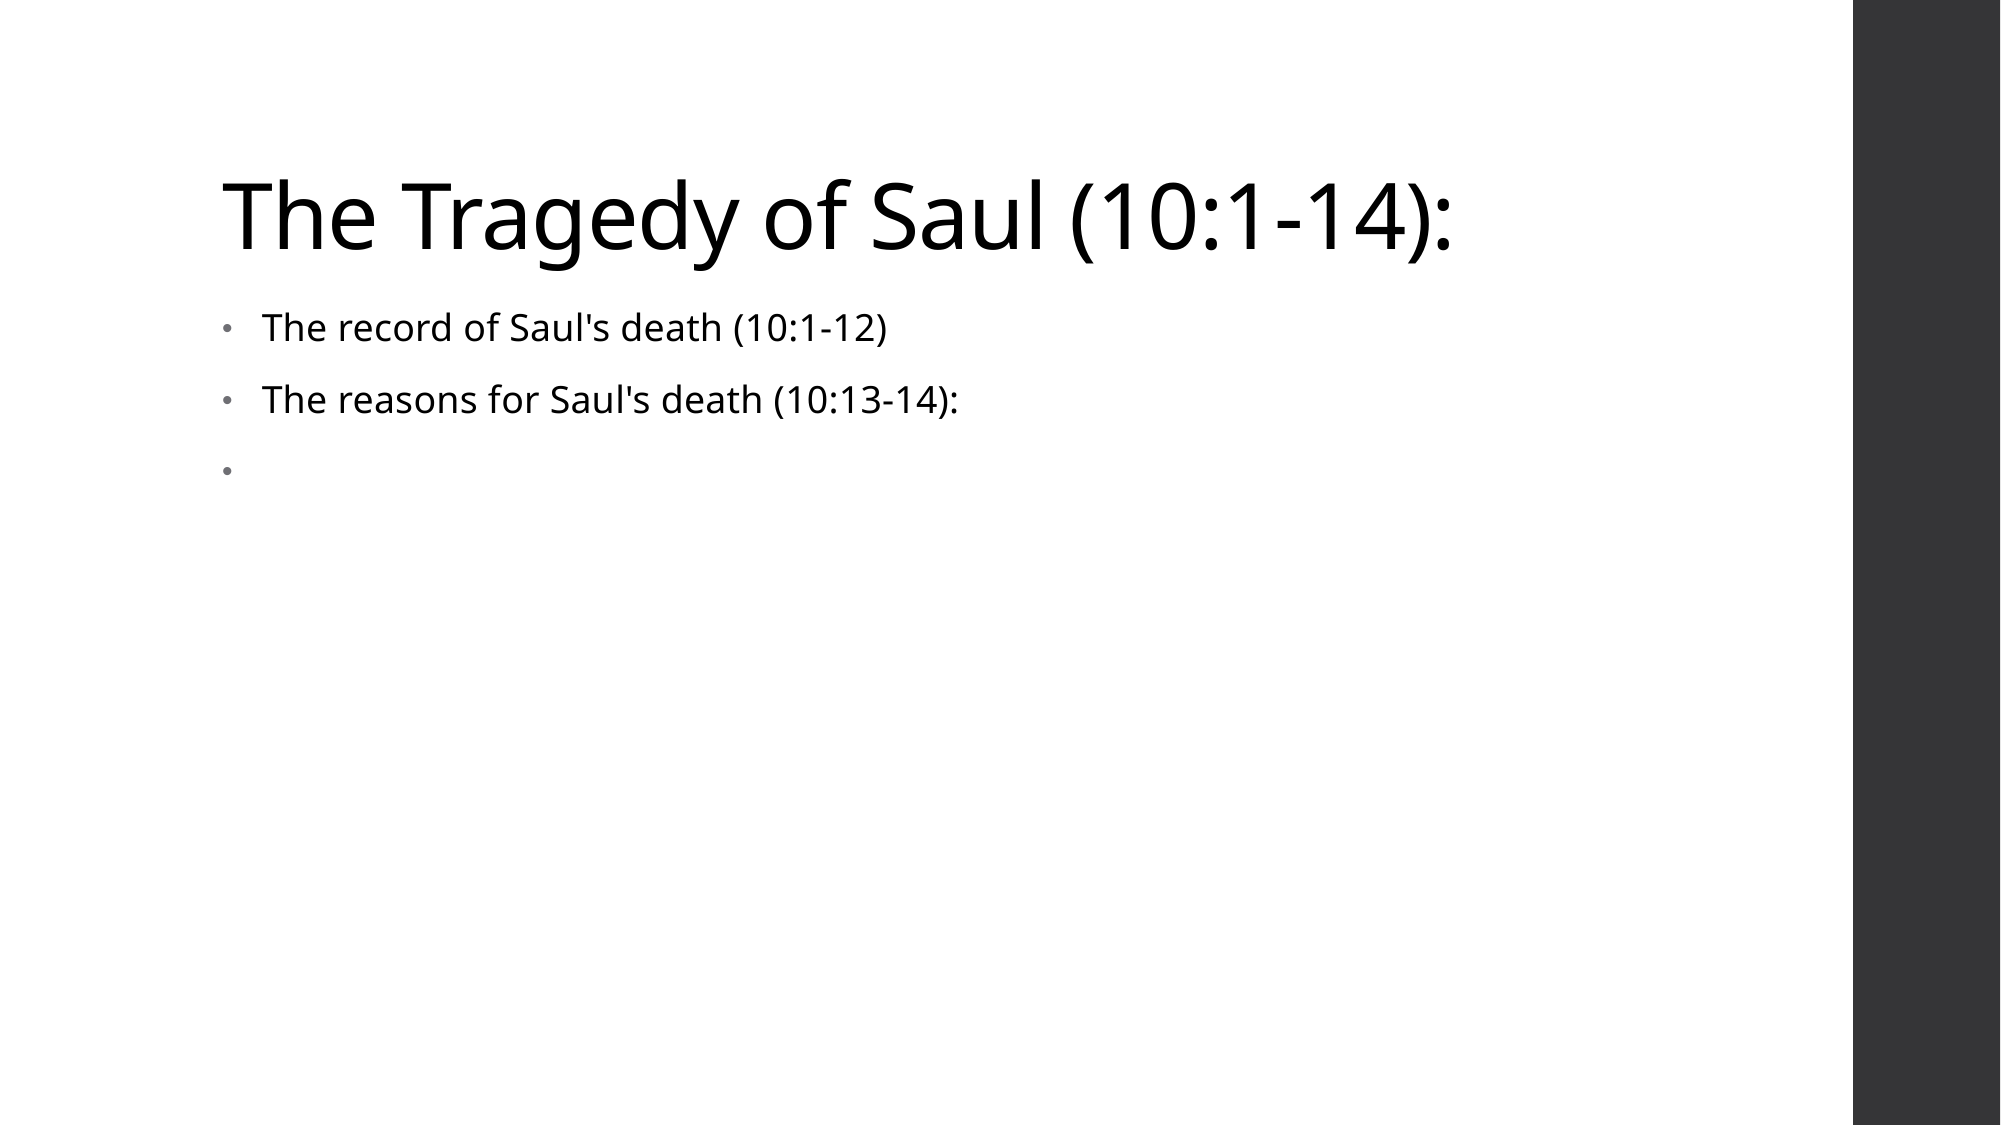

# The Tragedy of Saul (10:1-14):
 The record of Saul's death (10:1-12)
 The reasons for Saul's death (10:13-14):